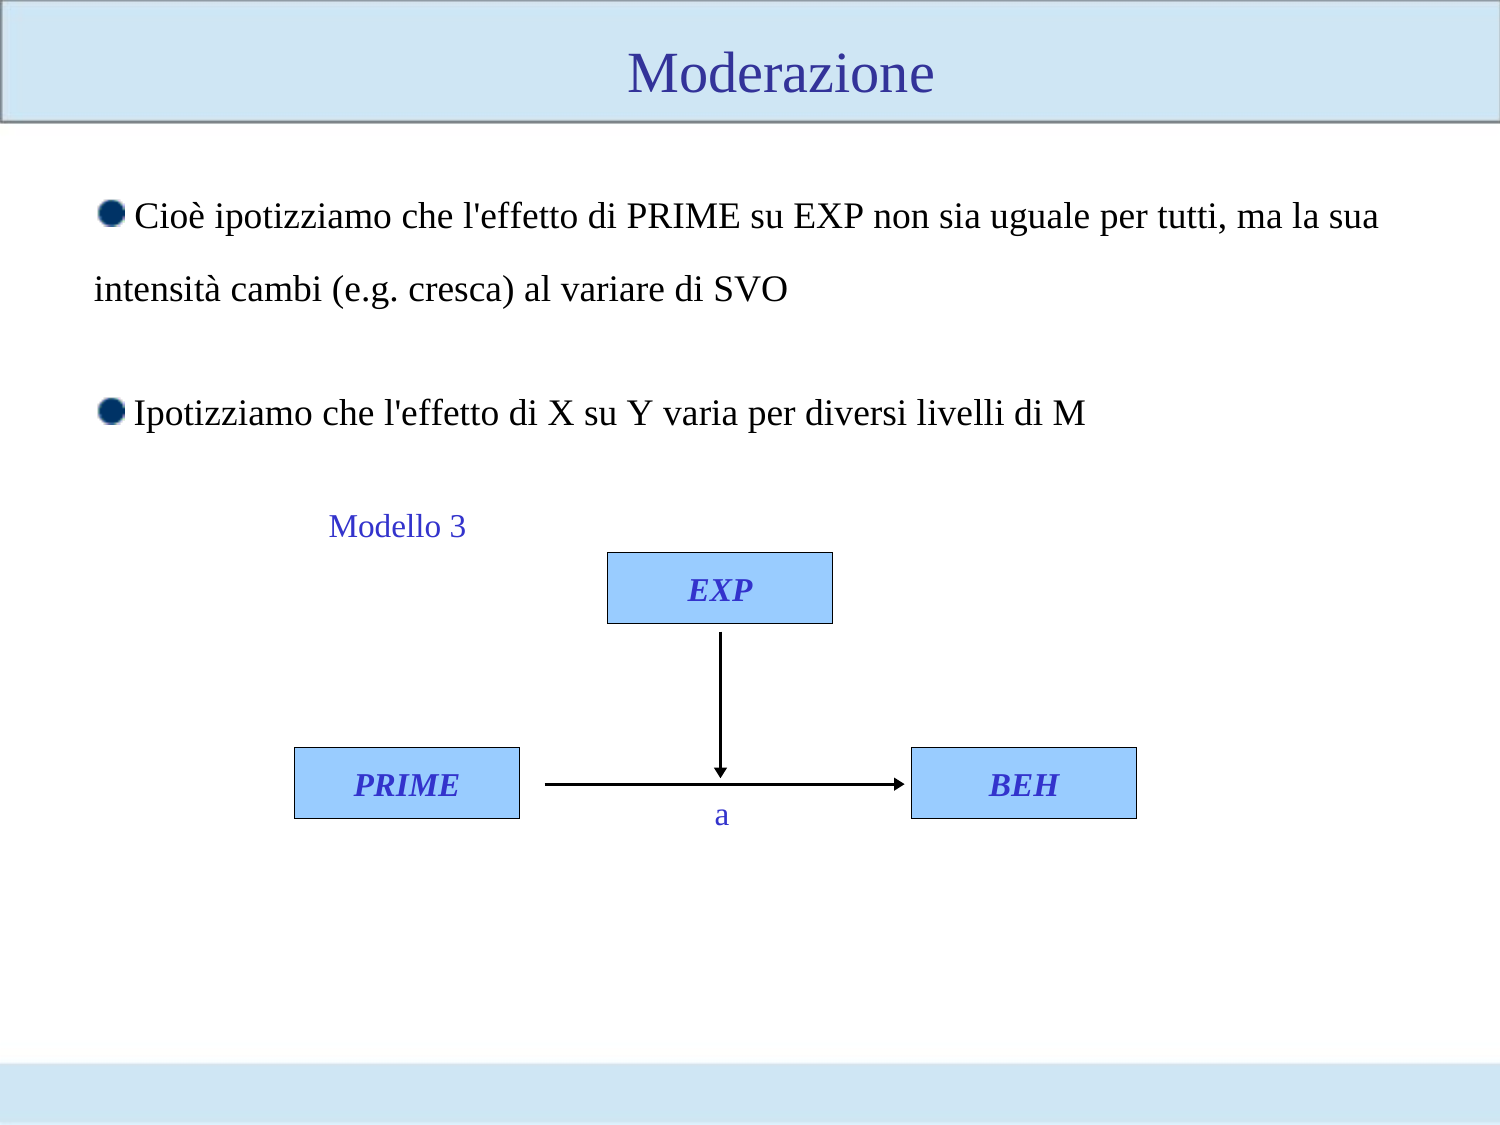

# Moderazione
 Cioè ipotizziamo che l'effetto di PRIME su EXP non sia uguale per tutti, ma la sua intensità cambi (e.g. cresca) al variare di SVO
 Ipotizziamo che l'effetto di X su Y varia per diversi livelli di M
Modello 3
EXP
PRIME
BEH
a